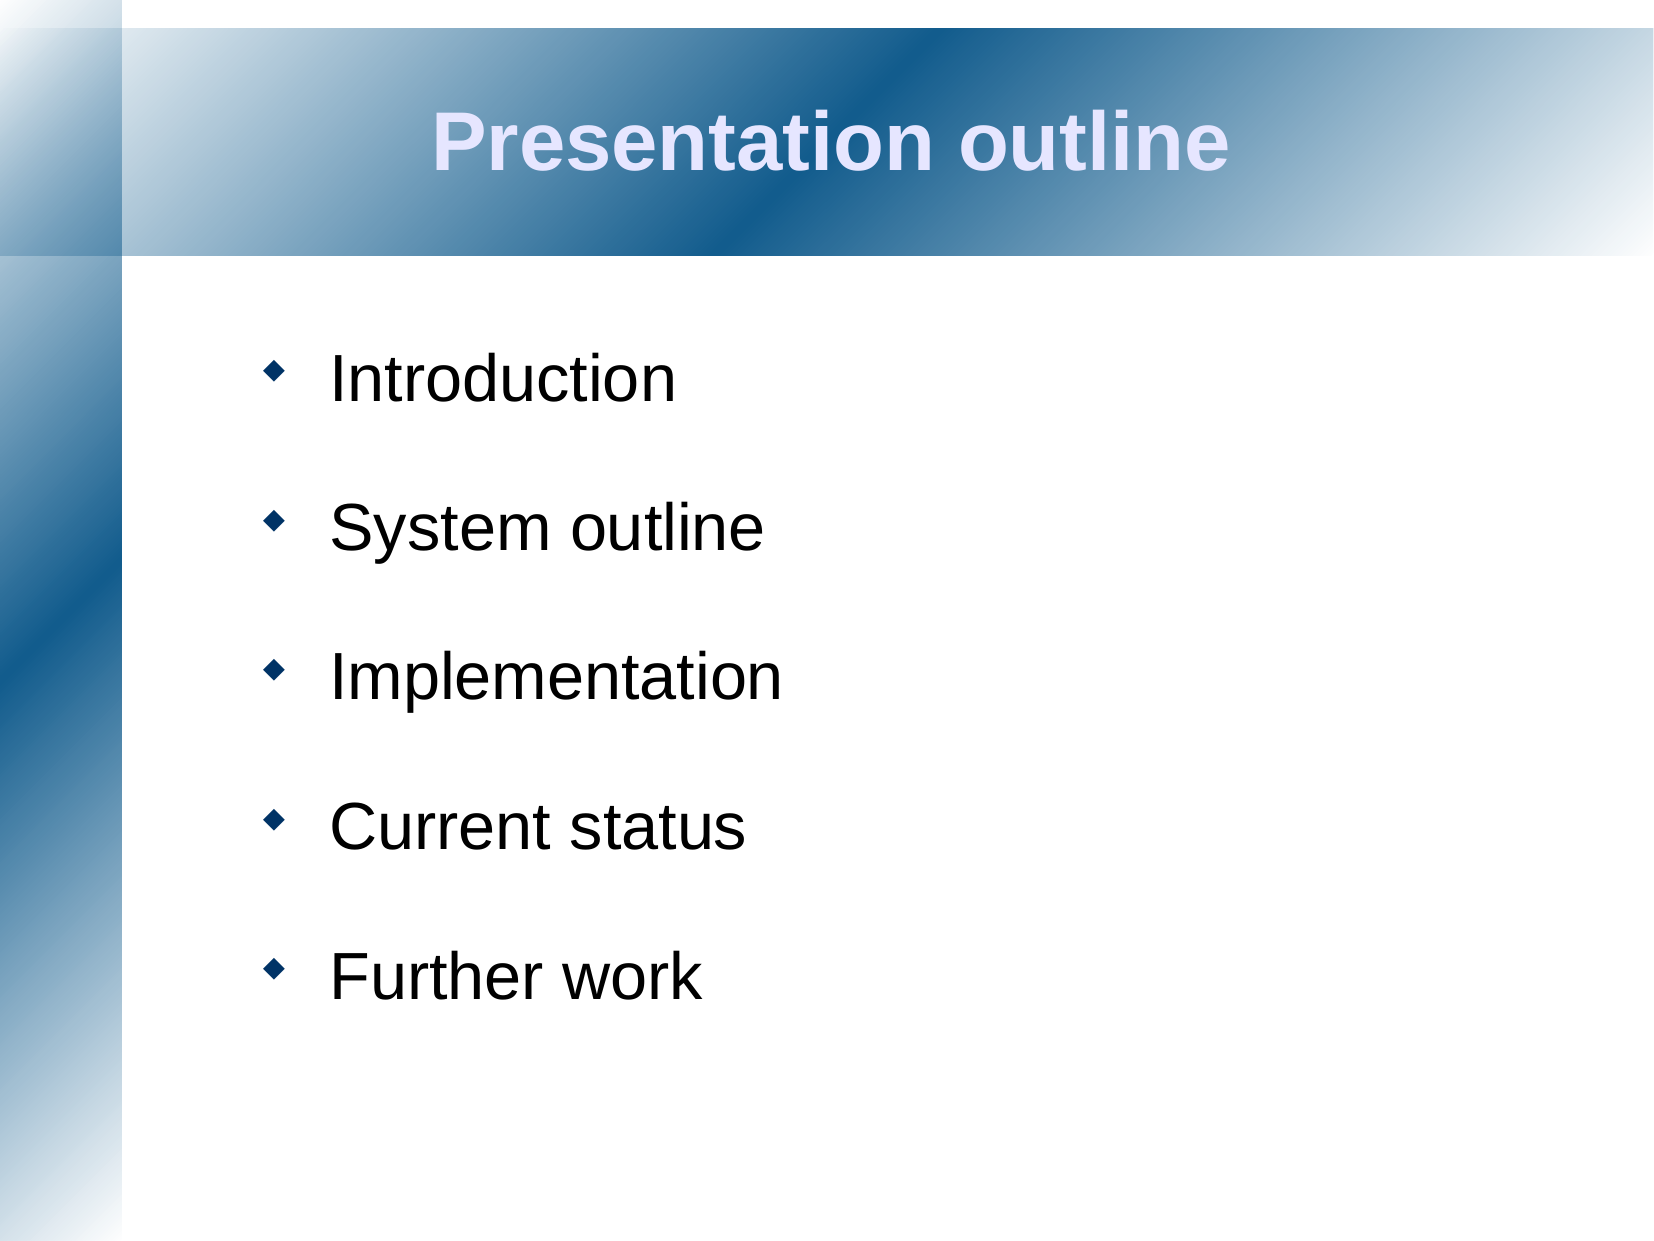

# Presentation outline
Introduction
System outline
Implementation
Current status
Further work